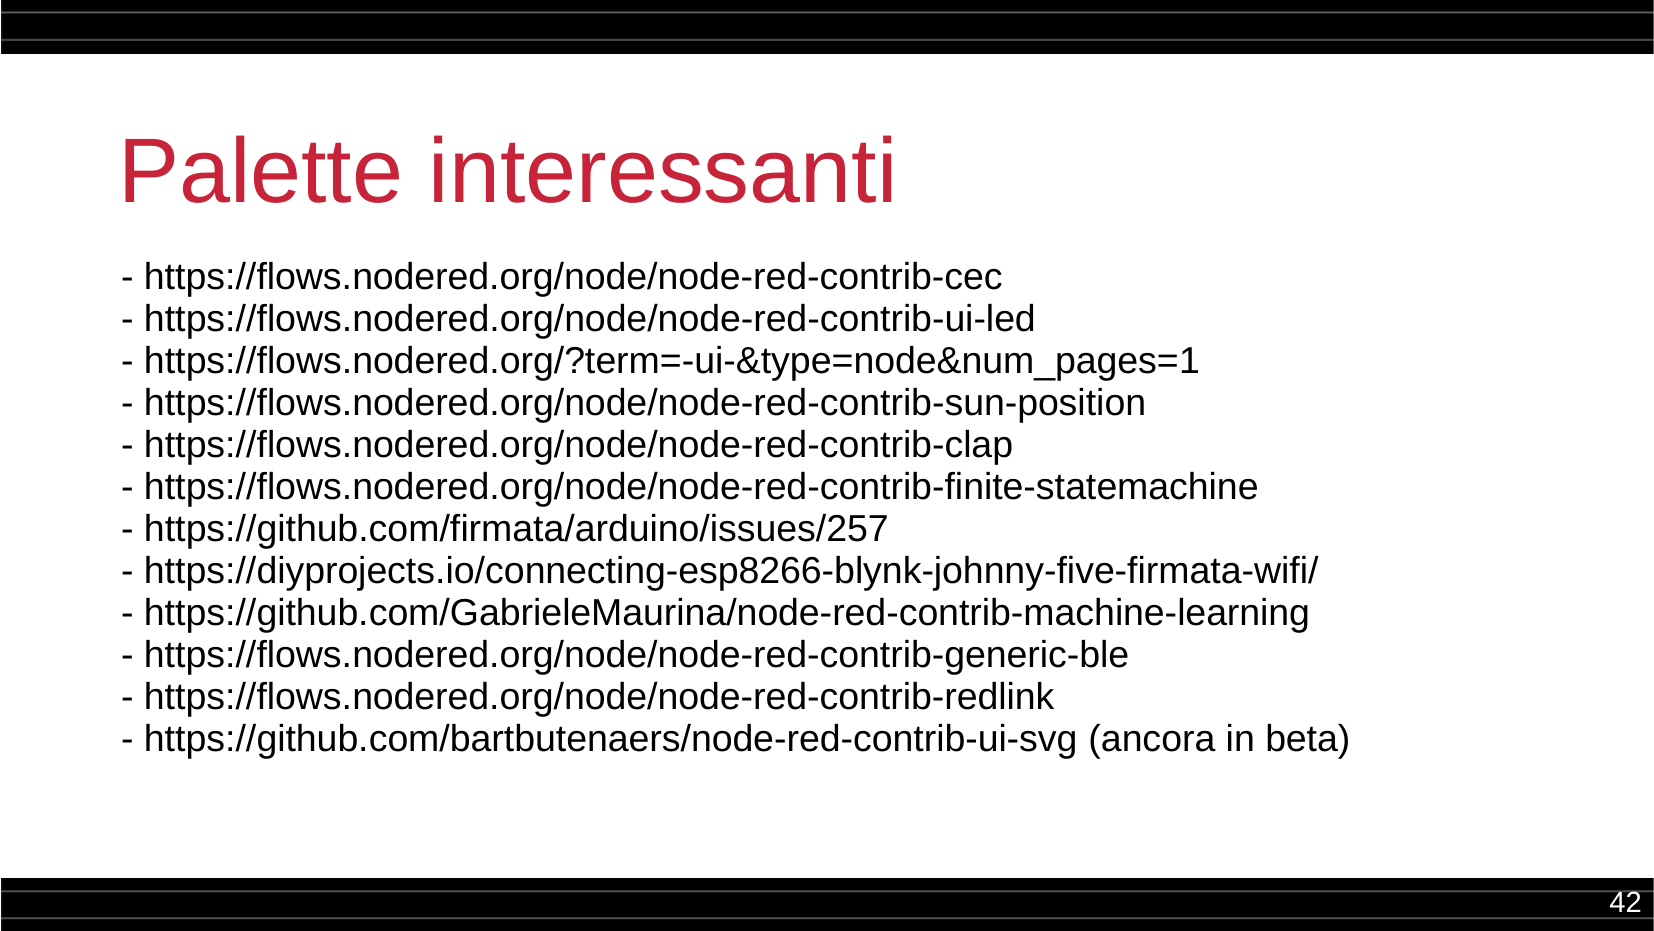

# Palette interessanti
- https://flows.nodered.org/node/node-red-contrib-cec
- https://flows.nodered.org/node/node-red-contrib-ui-led
- https://flows.nodered.org/?term=-ui-&type=node&num_pages=1
- https://flows.nodered.org/node/node-red-contrib-sun-position
- https://flows.nodered.org/node/node-red-contrib-clap
- https://flows.nodered.org/node/node-red-contrib-finite-statemachine
- https://github.com/firmata/arduino/issues/257
- https://diyprojects.io/connecting-esp8266-blynk-johnny-five-firmata-wifi/
- https://github.com/GabrieleMaurina/node-red-contrib-machine-learning
- https://flows.nodered.org/node/node-red-contrib-generic-ble
- https://flows.nodered.org/node/node-red-contrib-redlink
- https://github.com/bartbutenaers/node-red-contrib-ui-svg (ancora in beta)